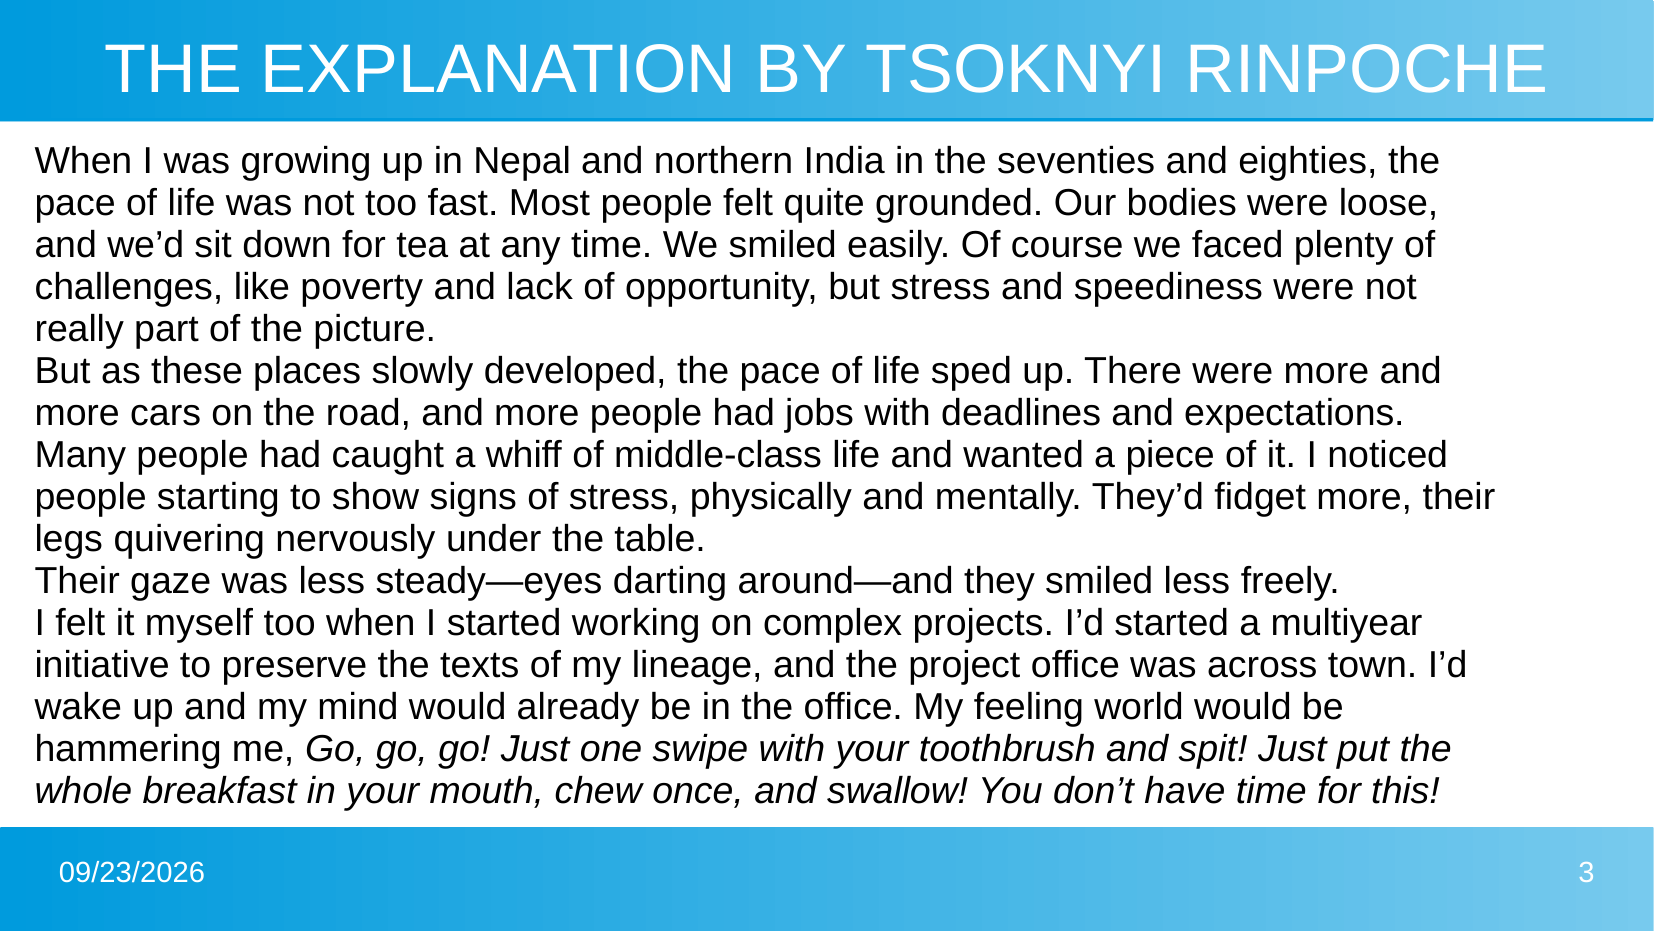

# THE EXPLANATION BY TSOKNYI RINPOCHE
When I was growing up in Nepal and northern India in the seventies and eighties, the pace of life was not too fast. Most people felt quite grounded. Our bodies were loose, and we’d sit down for tea at any time. We smiled easily. Of course we faced plenty of challenges, like poverty and lack of opportunity, but stress and speediness were not really part of the picture.
But as these places slowly developed, the pace of life sped up. There were more and more cars on the road, and more people had jobs with deadlines and expectations. Many people had caught a whiff of middle-class life and wanted a piece of it. I noticed people starting to show signs of stress, physically and mentally. They’d fidget more, their legs quivering nervously under the table.
Their gaze was less steady—eyes darting around—and they smiled less freely.
I felt it myself too when I started working on complex projects. I’d started a multiyear initiative to preserve the texts of my lineage, and the project office was across town. I’d wake up and my mind would already be in the office. My feeling world would be hammering me, Go, go, go! Just one swipe with your toothbrush and spit! Just put the whole breakfast in your mouth, chew once, and swallow! You don’t have time for this!
3